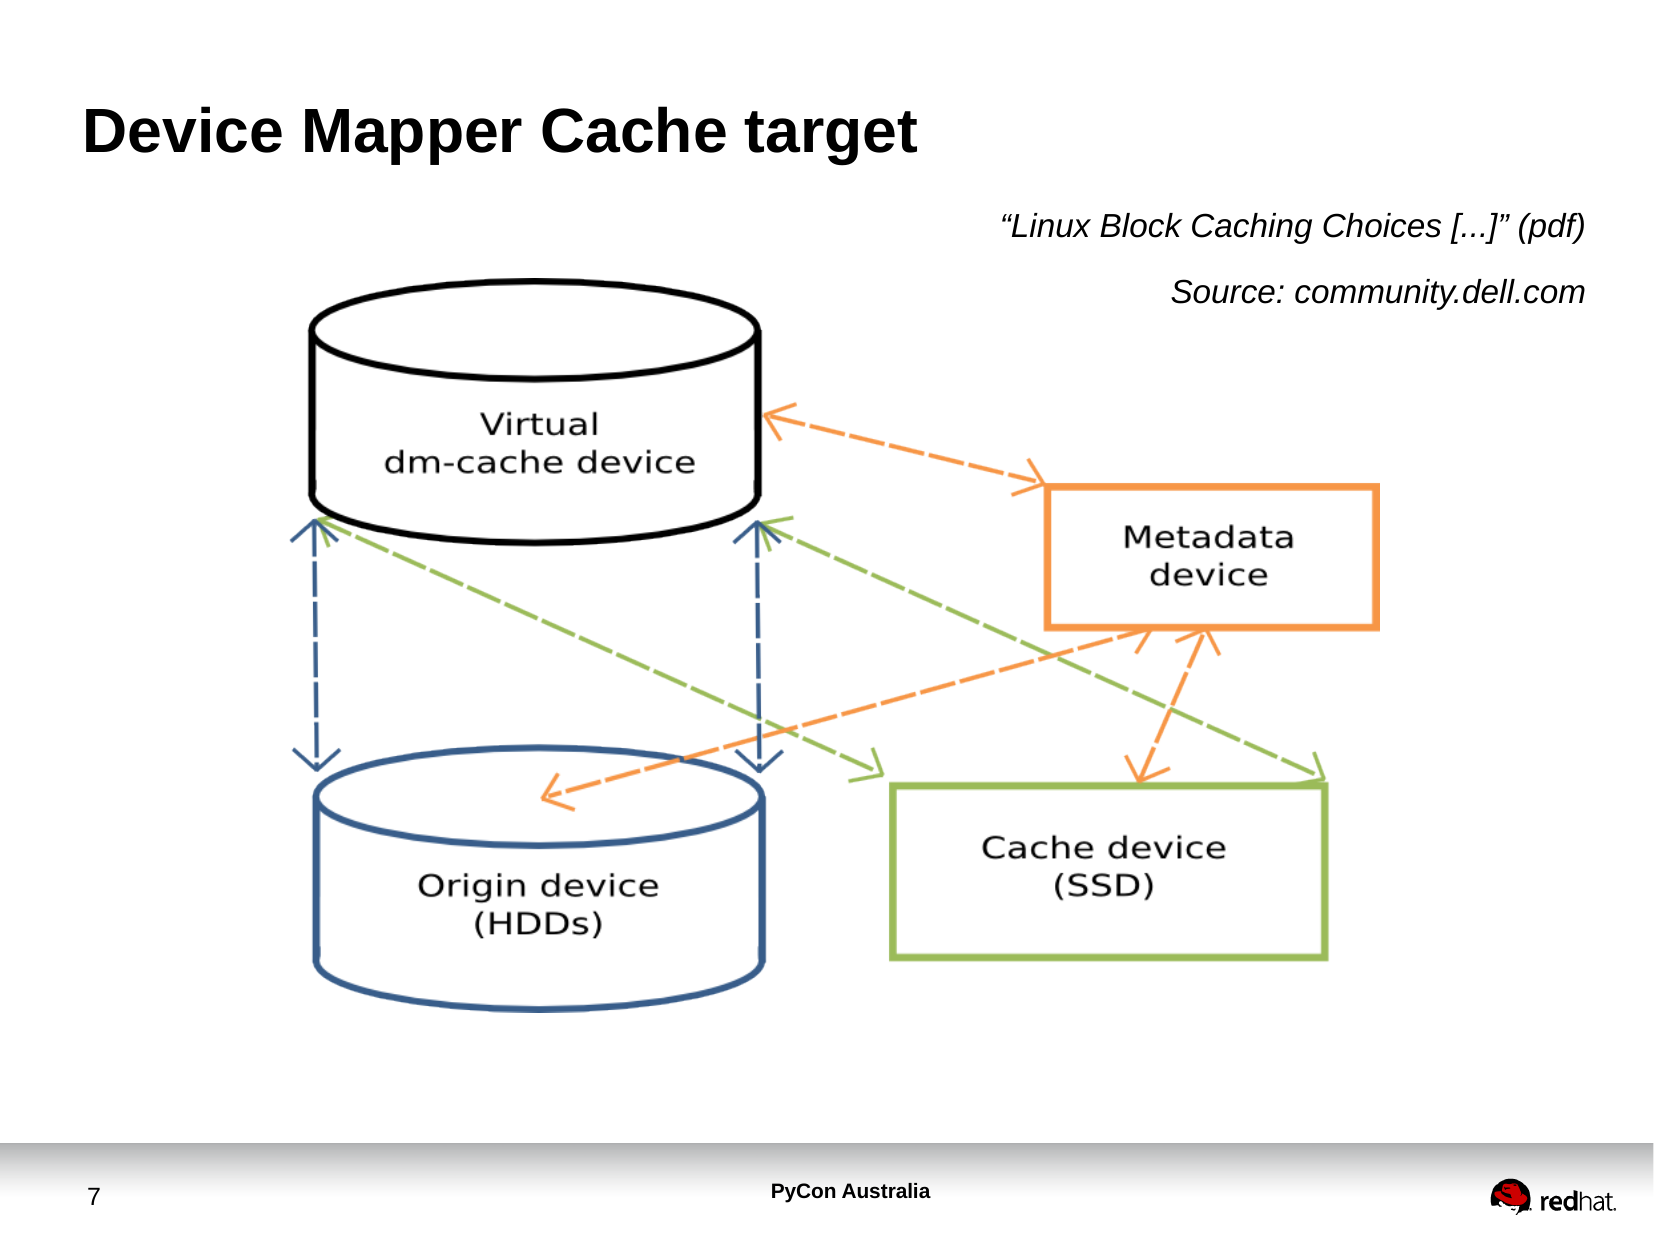

# Device Mapper Cache target
“Linux Block Caching Choices [...]” (pdf)
Source: community.dell.com